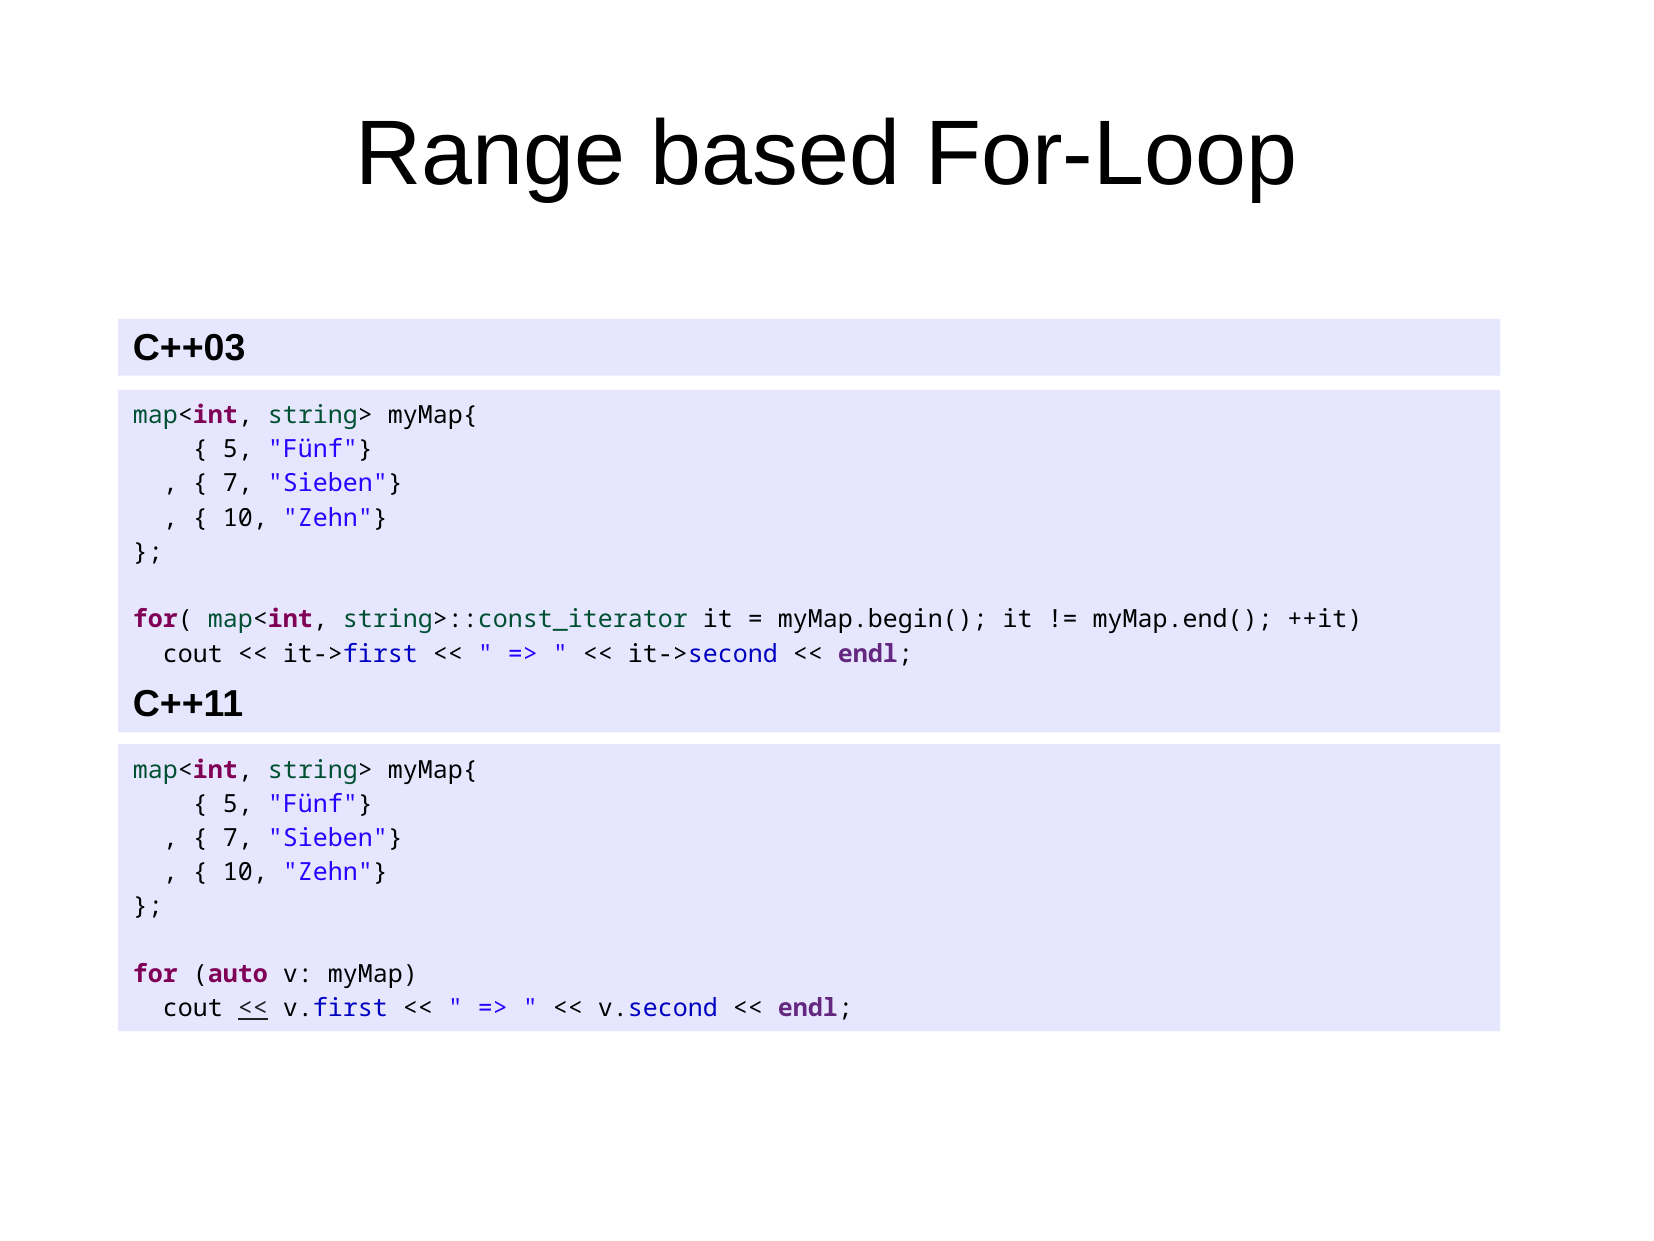

# Range based For-Loop
C++03
map<int, string> myMap{
 { 5, "Fünf"}
 , { 7, "Sieben"}
 , { 10, "Zehn"}
};
for( map<int, string>::const_iterator it = myMap.begin(); it != myMap.end(); ++it)
 cout << it->first << " => " << it->second << endl;
C++11
map<int, string> myMap{
 { 5, "Fünf"}
 , { 7, "Sieben"}
 , { 10, "Zehn"}
};
for (auto v: myMap)
 cout << v.first << " => " << v.second << endl;